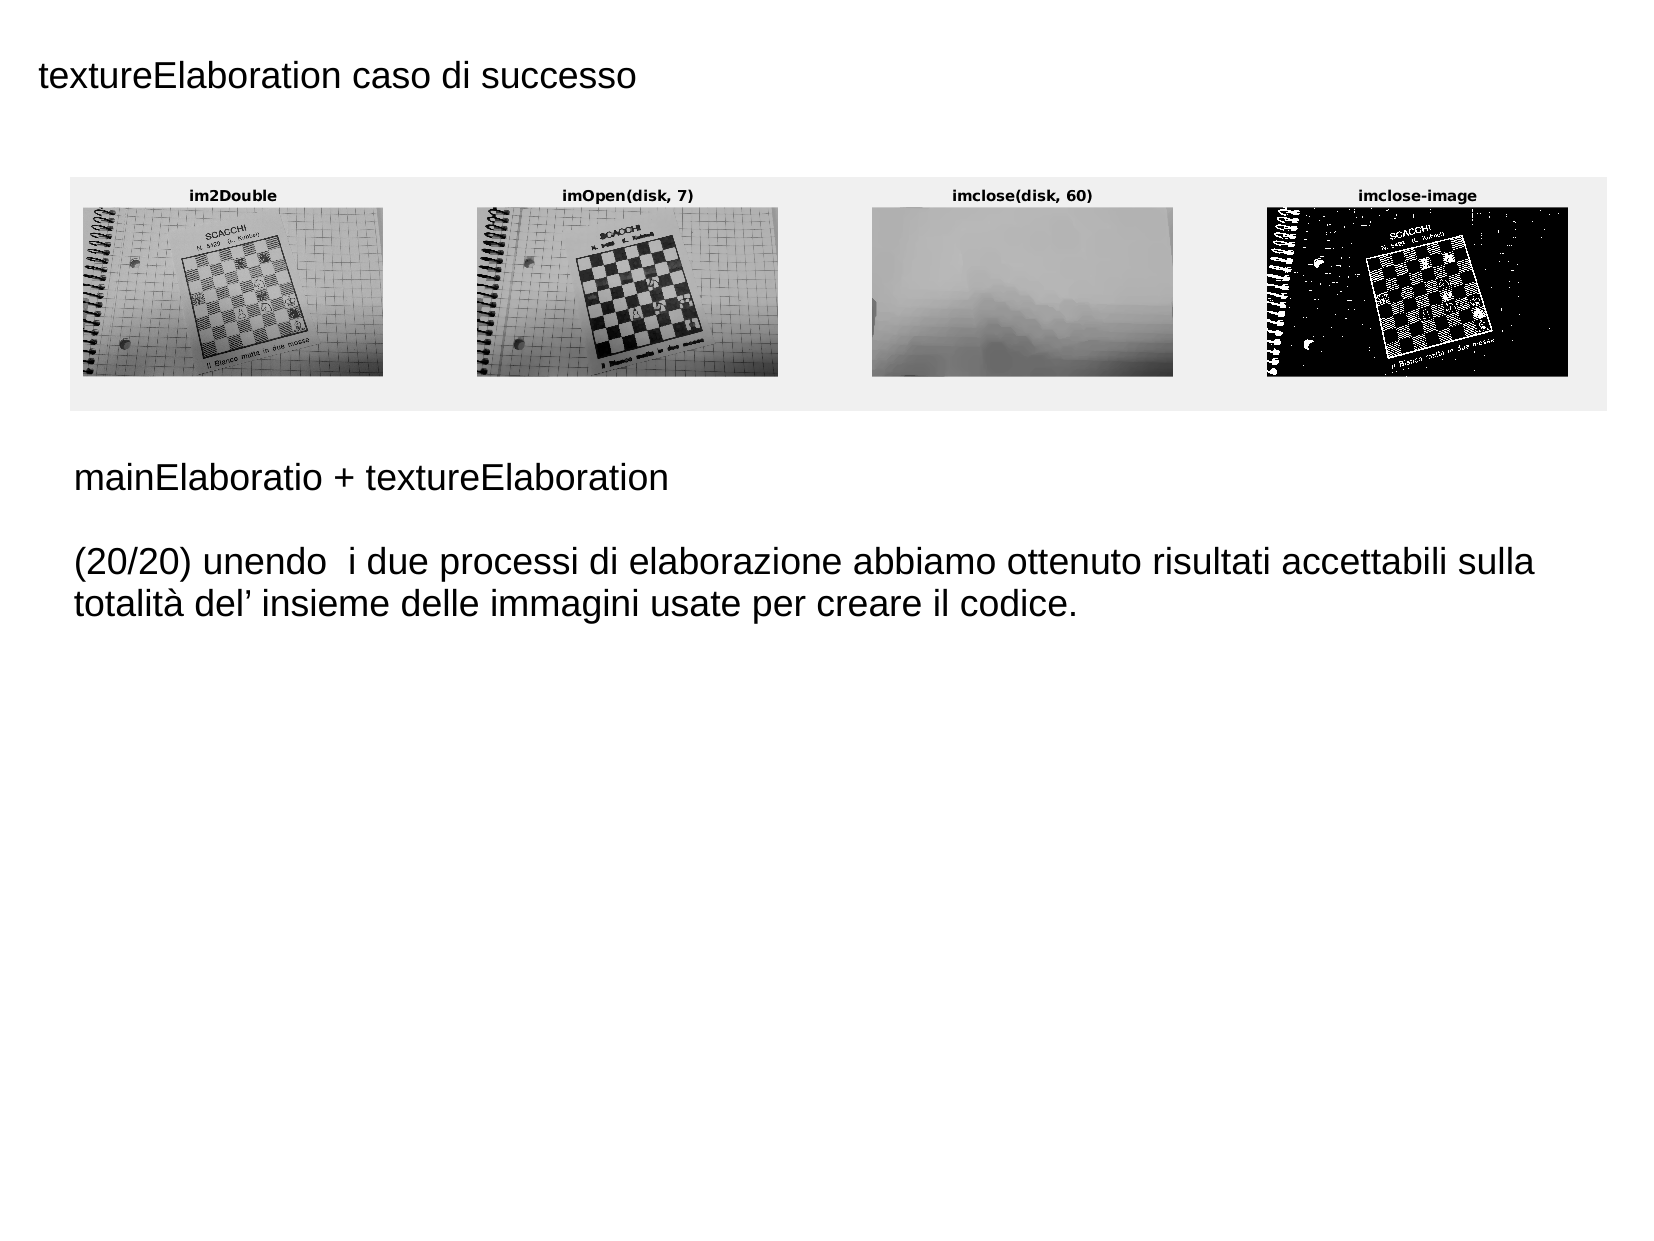

textureElaboration caso di successo
mainElaboratio + textureElaboration
(20/20) unendo i due processi di elaborazione abbiamo ottenuto risultati accettabili sulla totalità del’ insieme delle immagini usate per creare il codice.